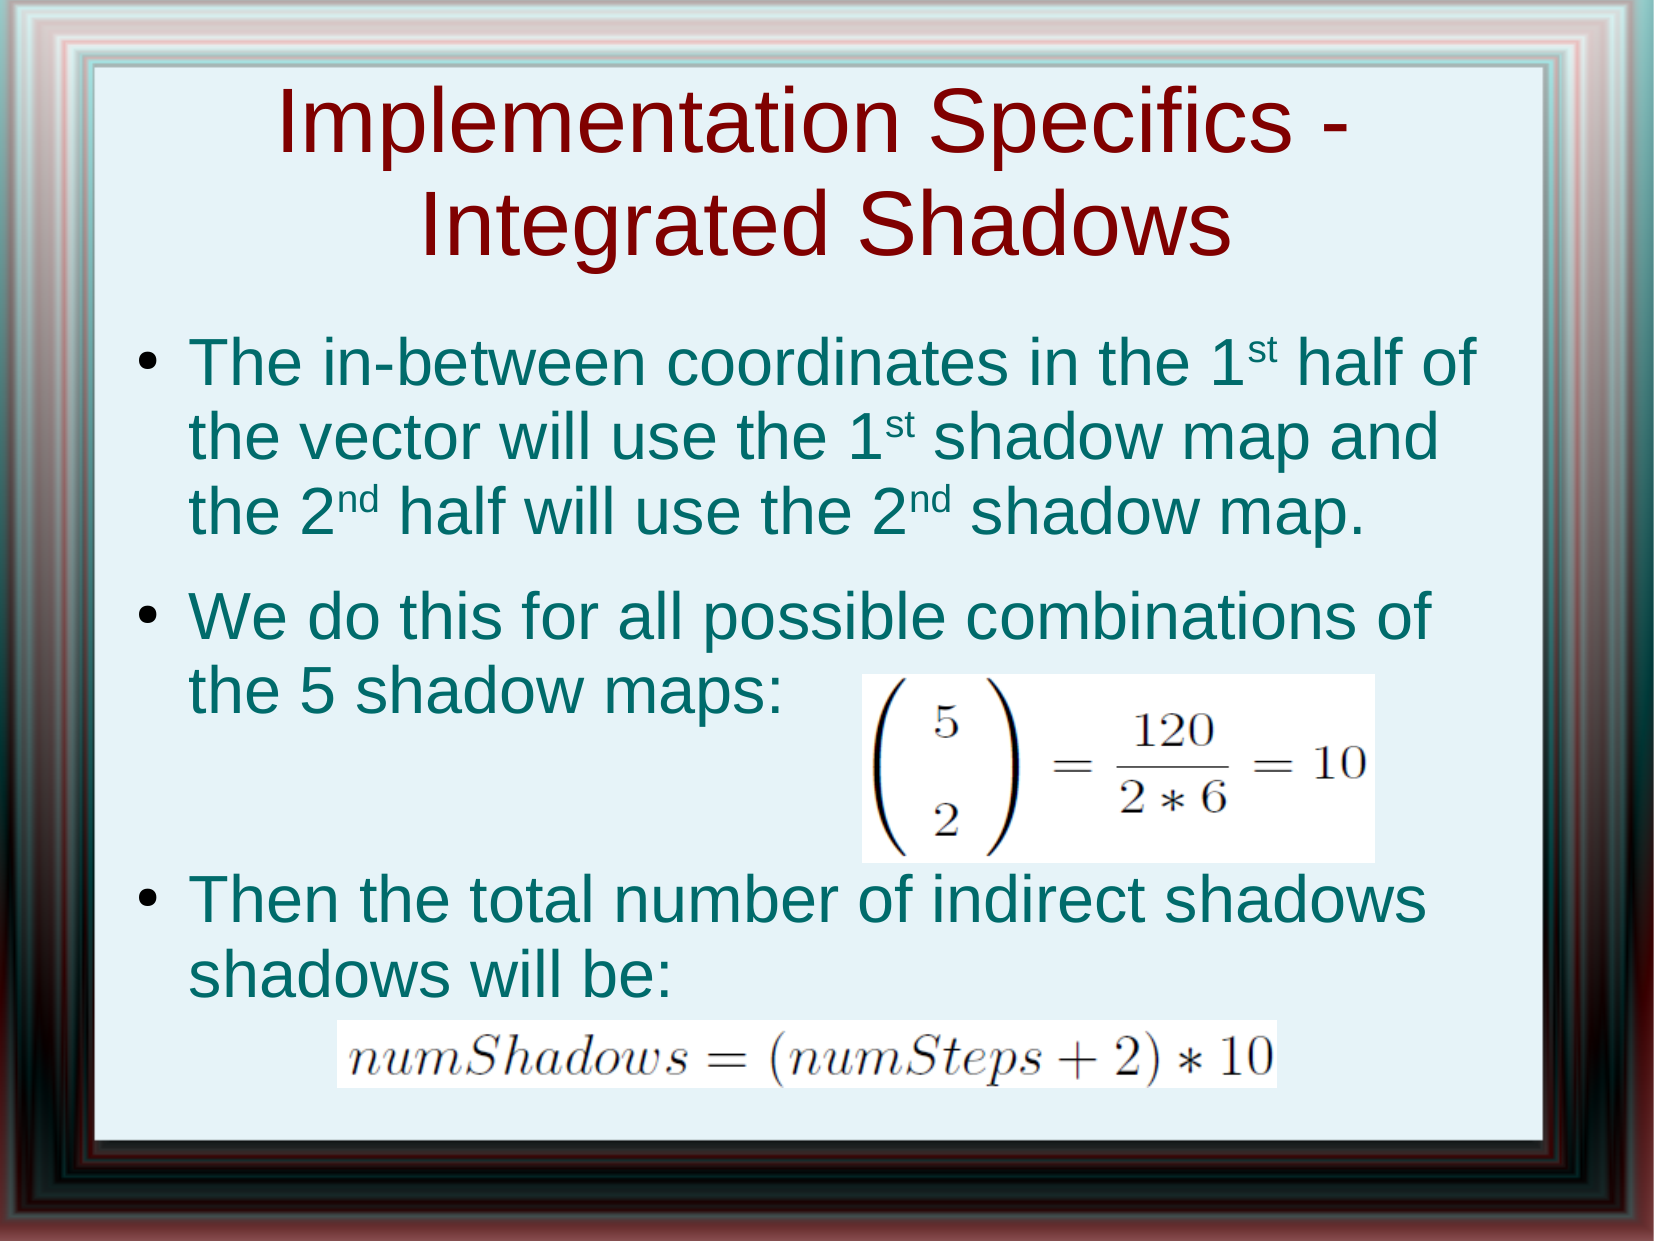

# Implementation Specifics - Integrated Shadows
The in-between coordinates in the 1st half of the vector will use the 1st shadow map and the 2nd half will use the 2nd shadow map.
We do this for all possible combinations of the 5 shadow maps:
Then the total number of indirect shadows shadows will be: